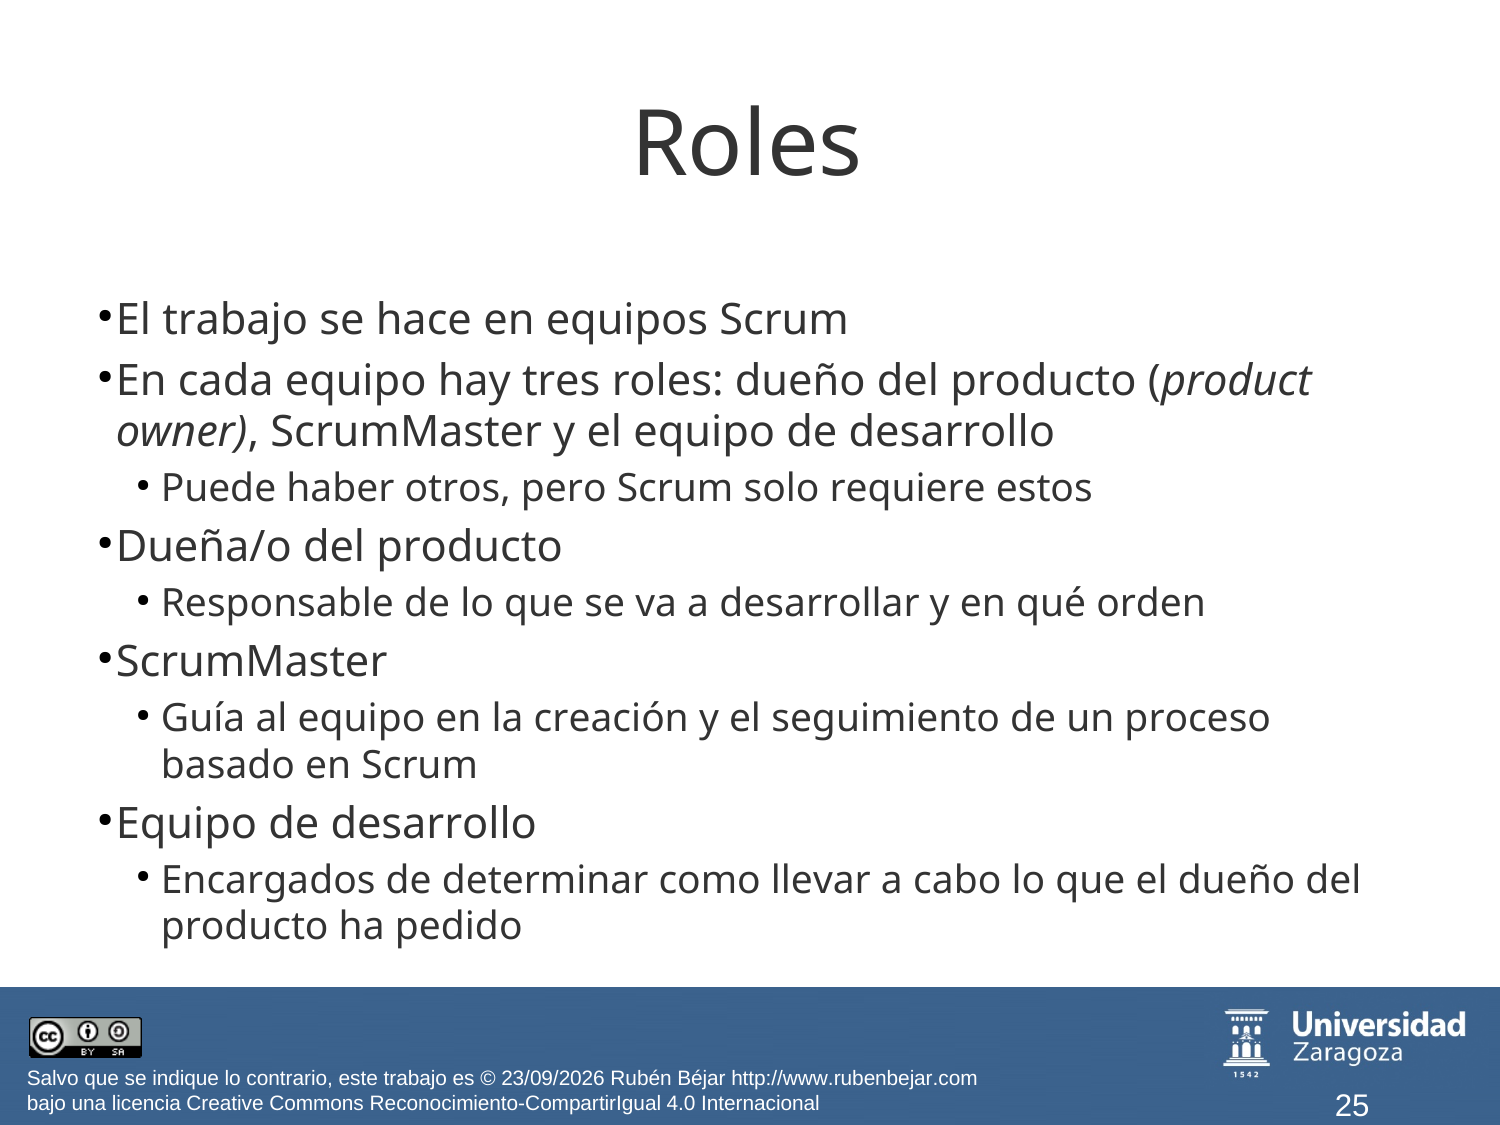

# Roles
El trabajo se hace en equipos Scrum
En cada equipo hay tres roles: dueño del producto (product owner), ScrumMaster y el equipo de desarrollo
Puede haber otros, pero Scrum solo requiere estos
Dueña/o del producto
Responsable de lo que se va a desarrollar y en qué orden
ScrumMaster
Guía al equipo en la creación y el seguimiento de un proceso basado en Scrum
Equipo de desarrollo
Encargados de determinar como llevar a cabo lo que el dueño del producto ha pedido